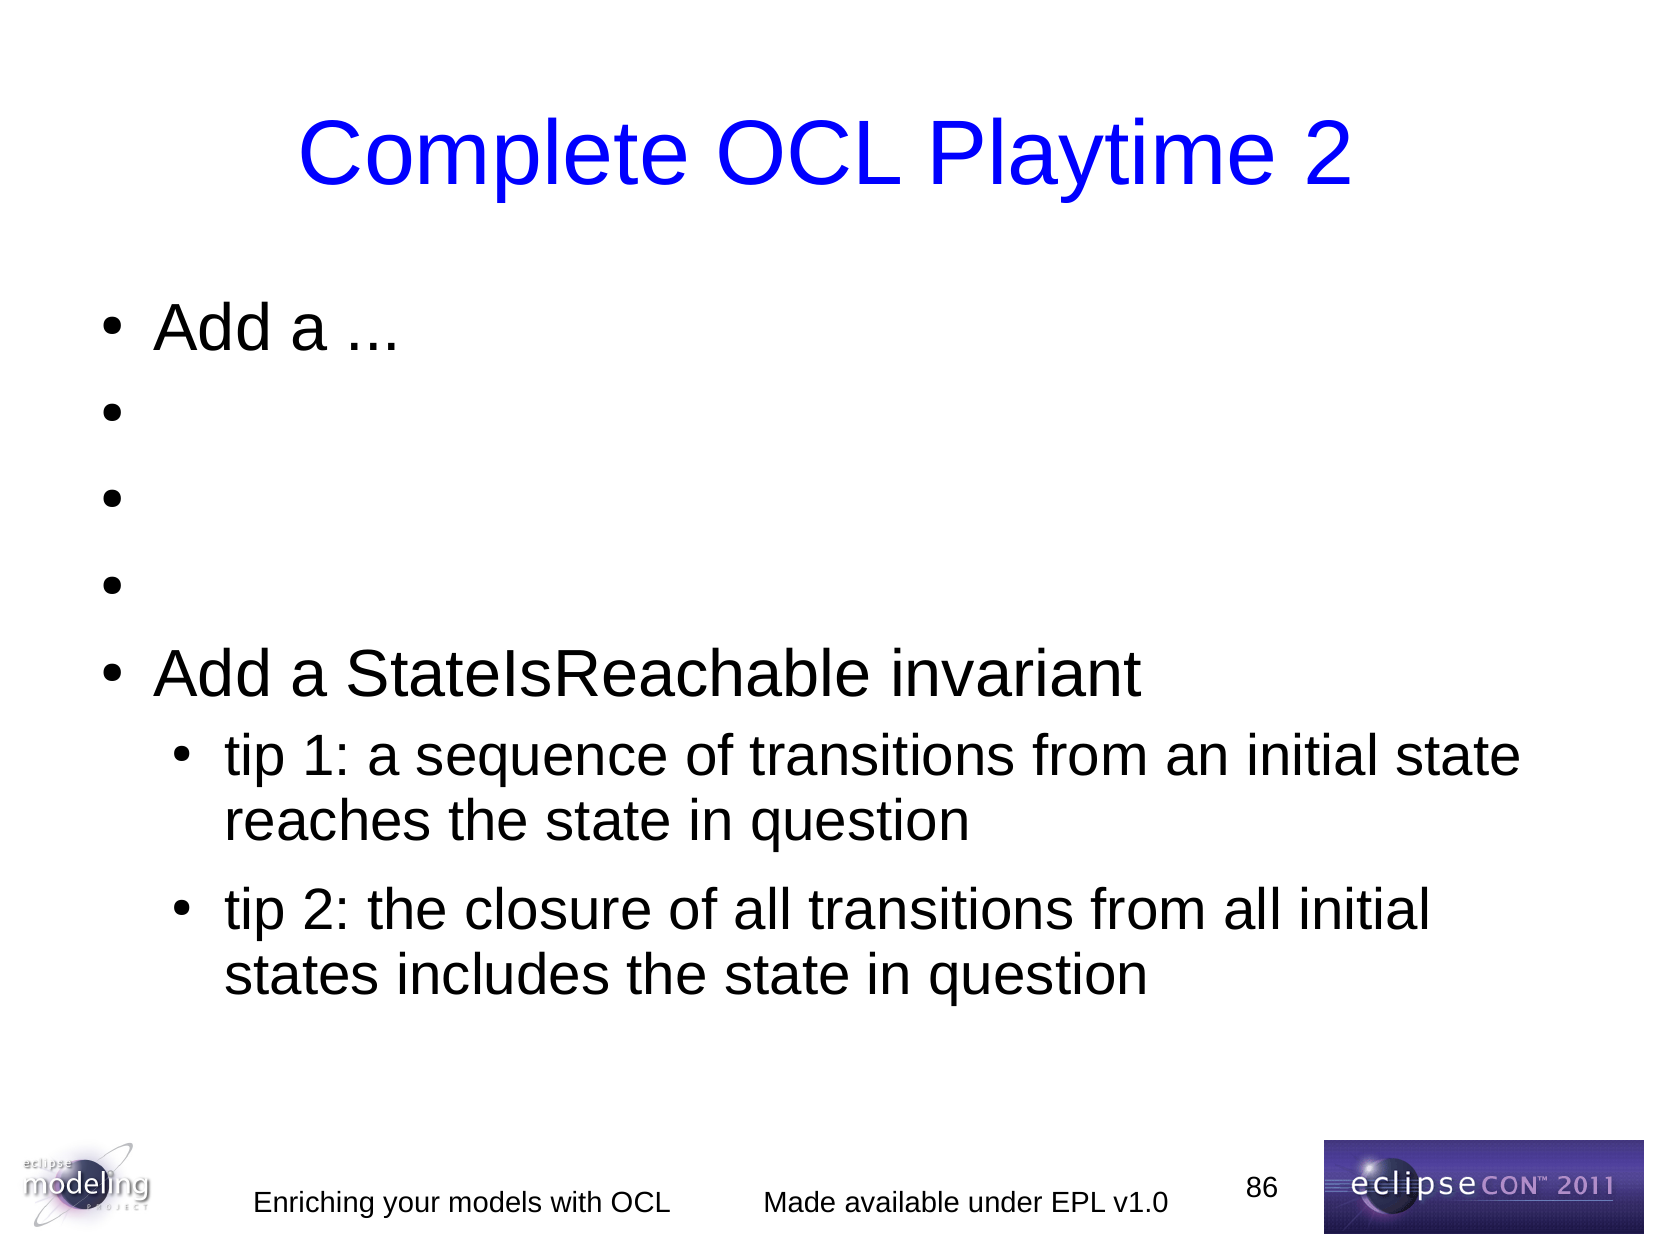

# Complete OCL Playtime 2
Add a ...
Add a StateIsReachable invariant
tip 1: a sequence of transitions from an initial state reaches the state in question
tip 2: the closure of all transitions from all initial states includes the state in question
86
Enriching your models with OCL